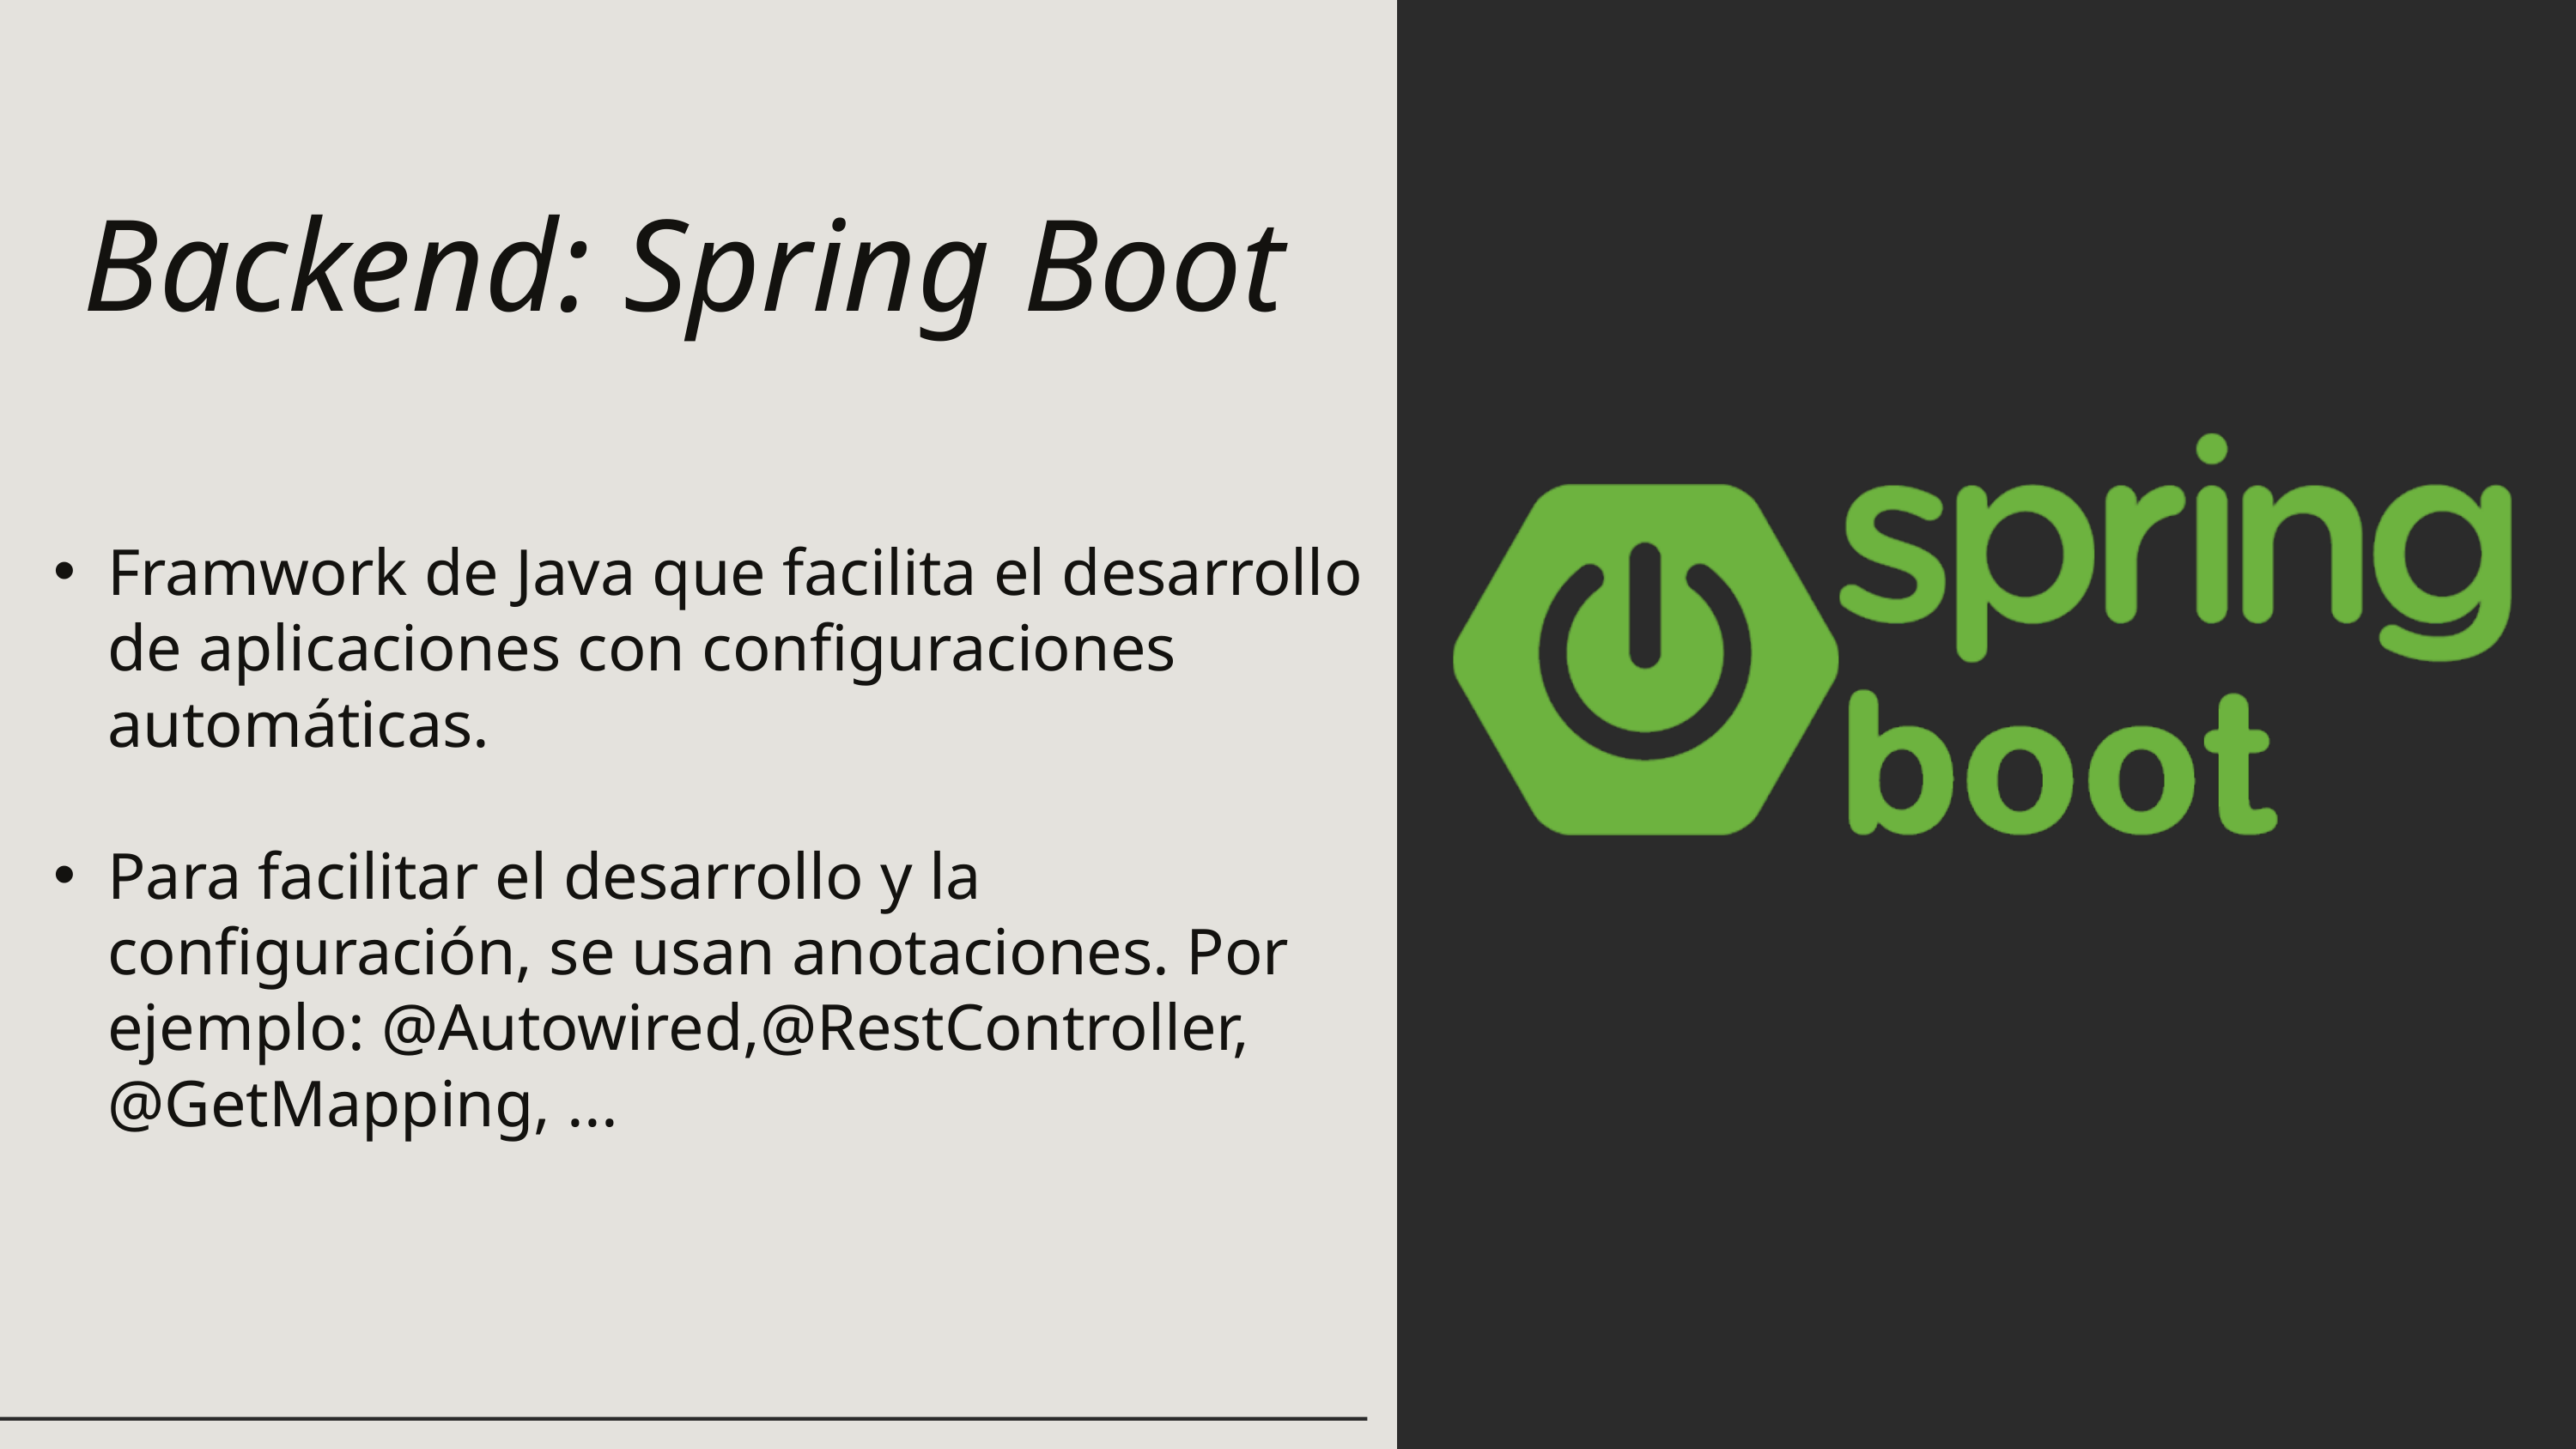

Backend: Spring Boot
Framwork de Java que facilita el desarrollo de aplicaciones con configuraciones automáticas.
Para facilitar el desarrollo y la configuración, se usan anotaciones. Por ejemplo: @Autowired,@RestController, @GetMapping, ...